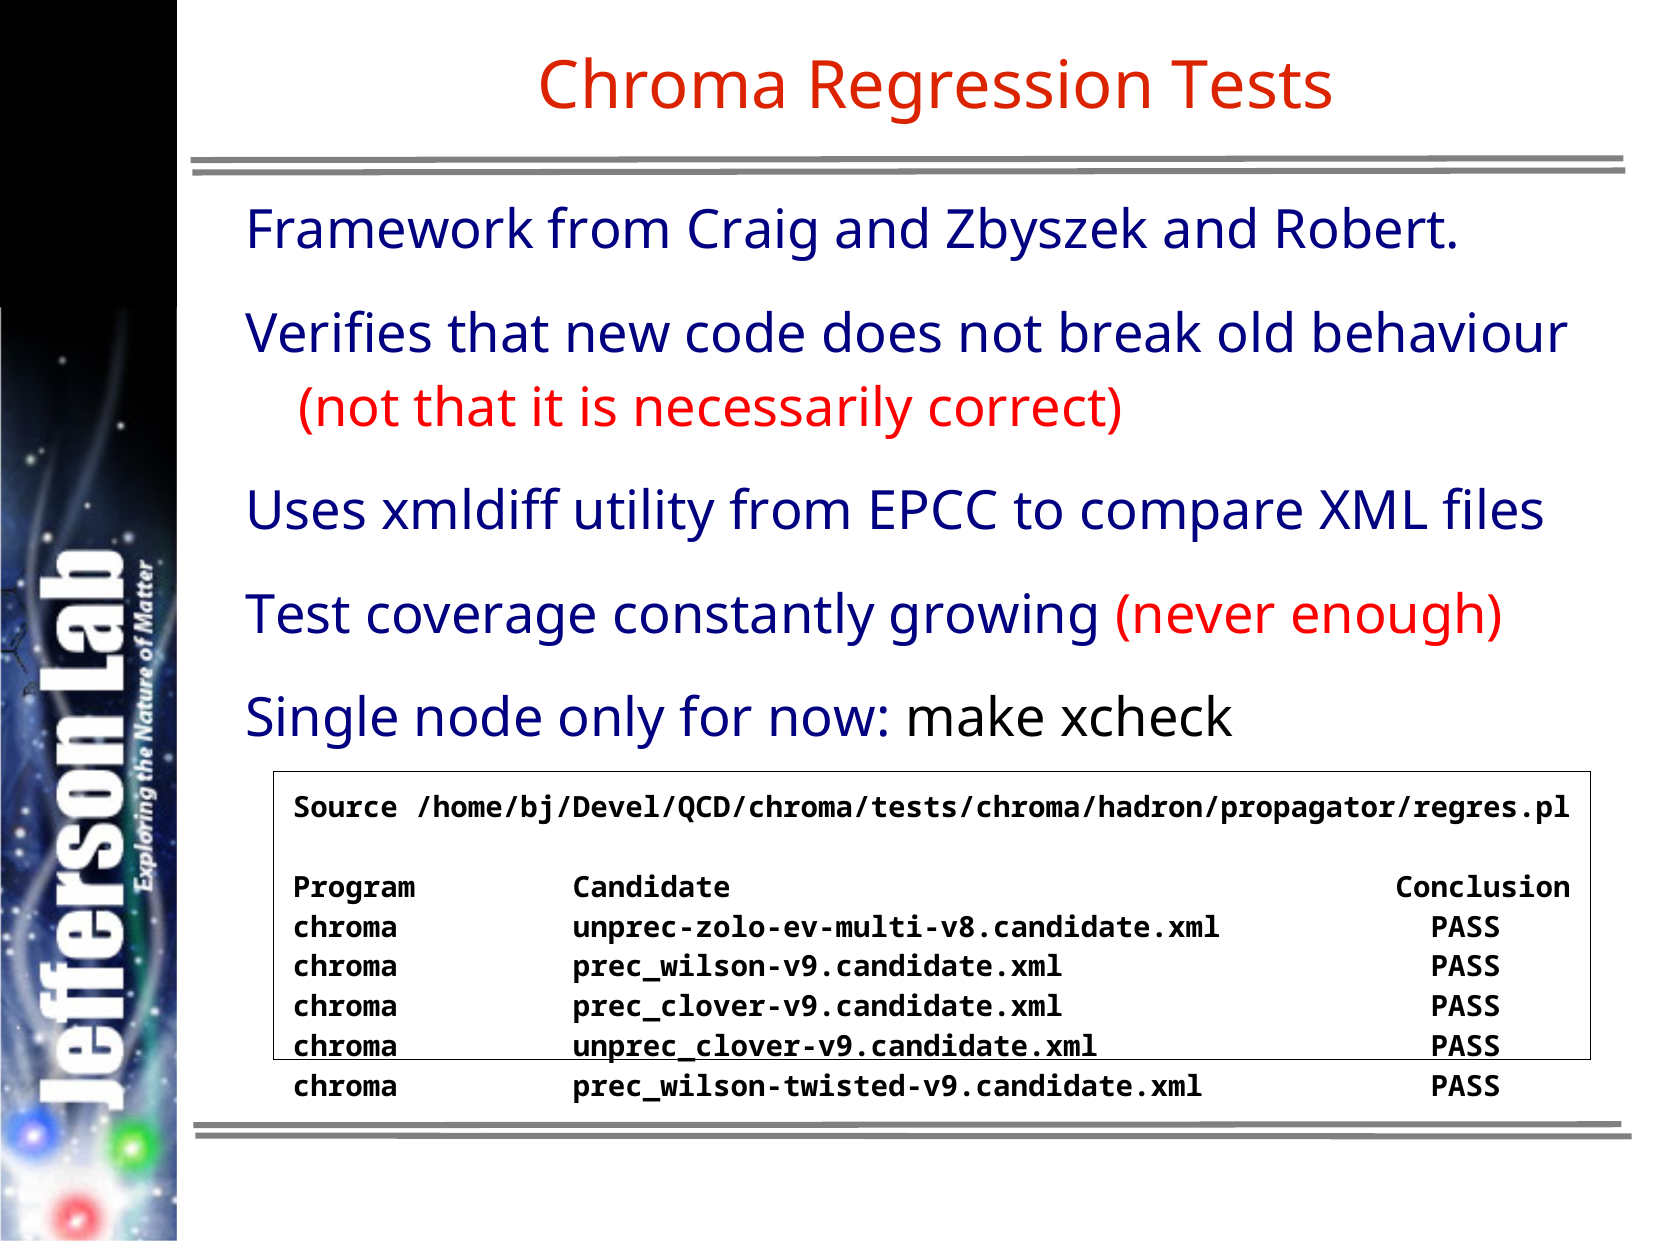

# Chroma Regression Tests
Framework from Craig and Zbyszek and Robert.
Verifies that new code does not break old behaviour (not that it is necessarily correct)
Uses xmldiff utility from EPCC to compare XML files
Test coverage constantly growing (never enough)
Single node only for now: make xcheck
Source /home/bj/Devel/QCD/chroma/tests/chroma/hadron/propagator/regres.pl
Program Candidate Conclusion
chroma unprec-zolo-ev-multi-v8.candidate.xml PASS
chroma prec_wilson-v9.candidate.xml PASS
chroma prec_clover-v9.candidate.xml PASS
chroma unprec_clover-v9.candidate.xml PASS
chroma prec_wilson-twisted-v9.candidate.xml PASS